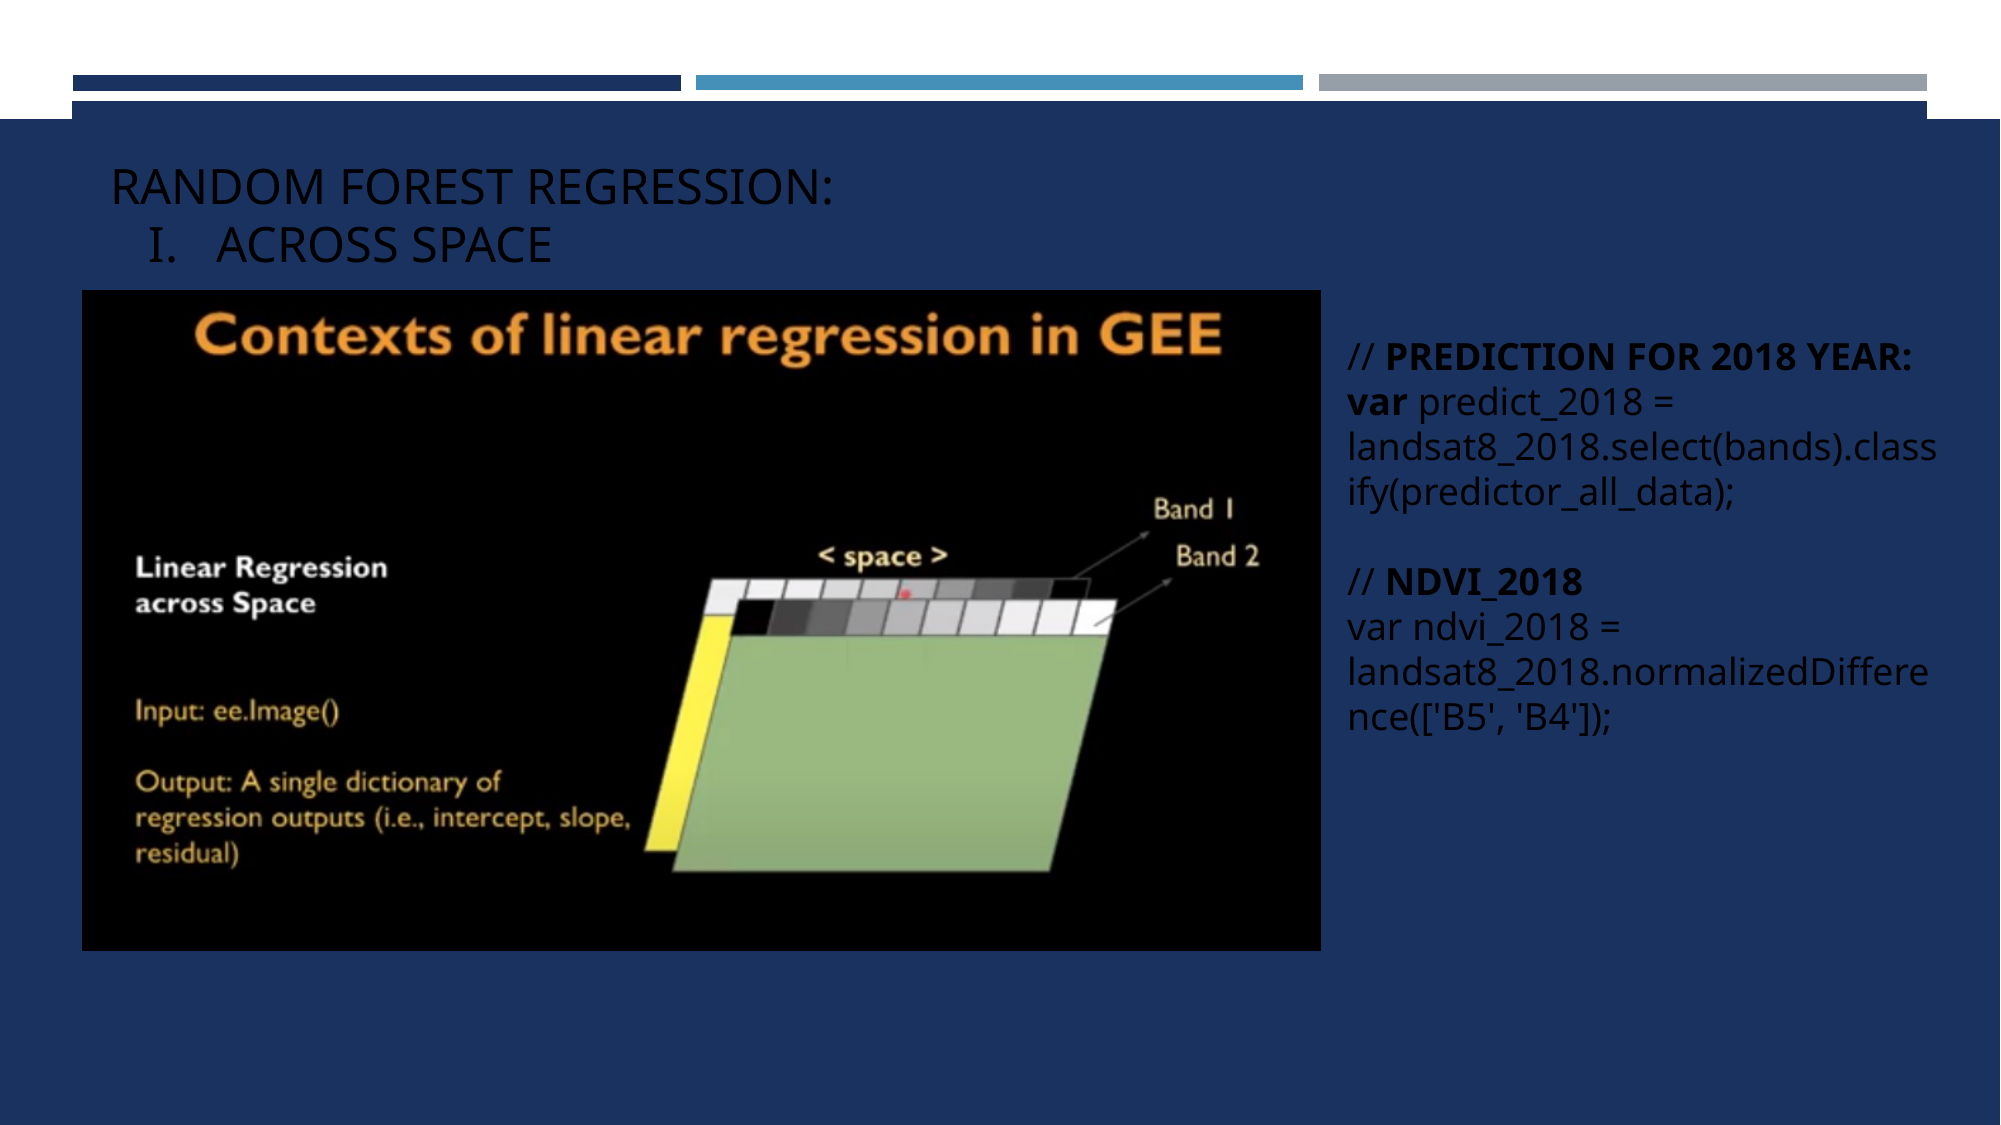

# Random Forest REGRESSION:    I.   across space
// PREDICTION FOR 2018 YEAR:
var predict_2018 = landsat8_2018.select(bands).classify(predictor_all_data);
// NDVI_2018
var ndvi_2018 = landsat8_2018.normalizedDifference(['B5', 'B4']);